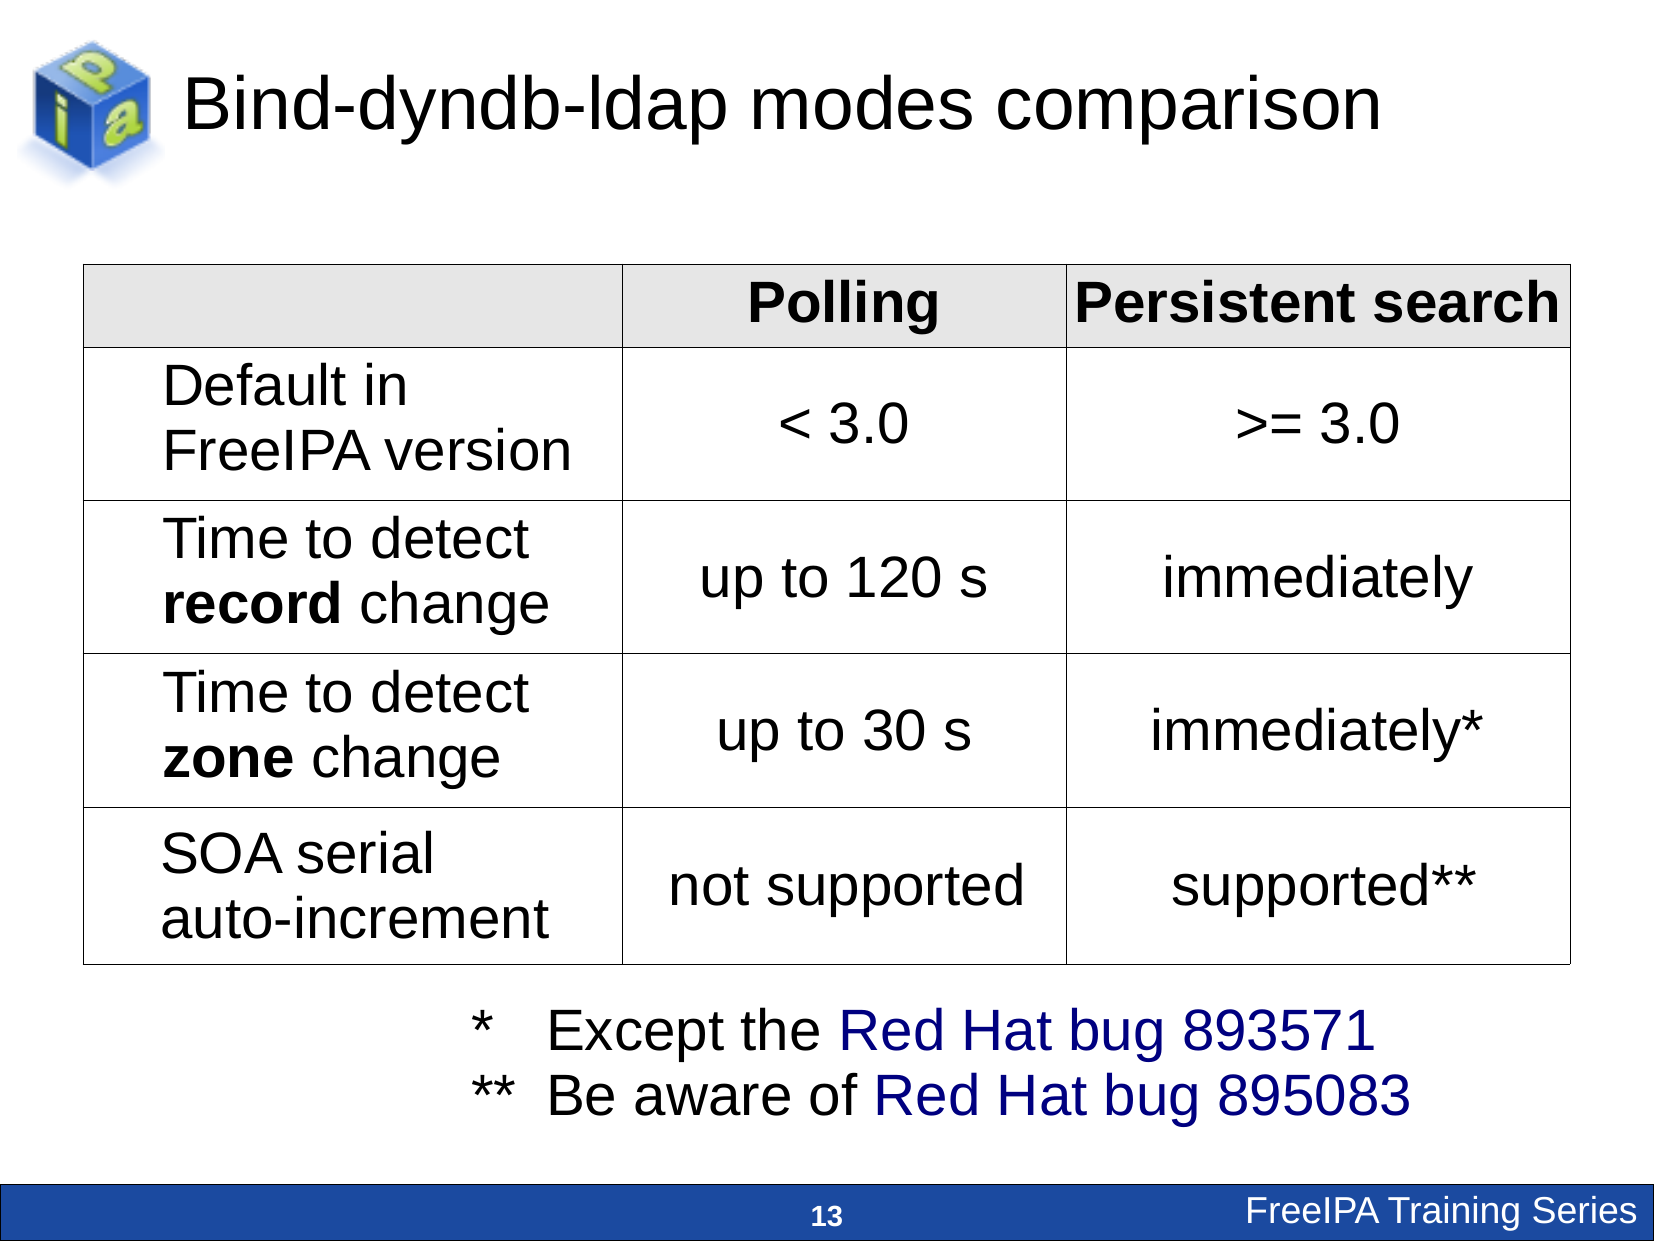

# Bind‑dyndb‑ldap modes comparison
| | Polling | Persistent search |
| --- | --- | --- |
| Default in FreeIPA version | < 3.0 | >= 3.0 |
| Time to detect record change | up to 120 s | immediately |
| Time to detect zone change | up to 30 s | immediately\* |
| SOA serial auto-increment | not supported | supported\*\* |
* 	Except the Red Hat bug 893571
** 	Be aware of Red Hat bug 895083
13